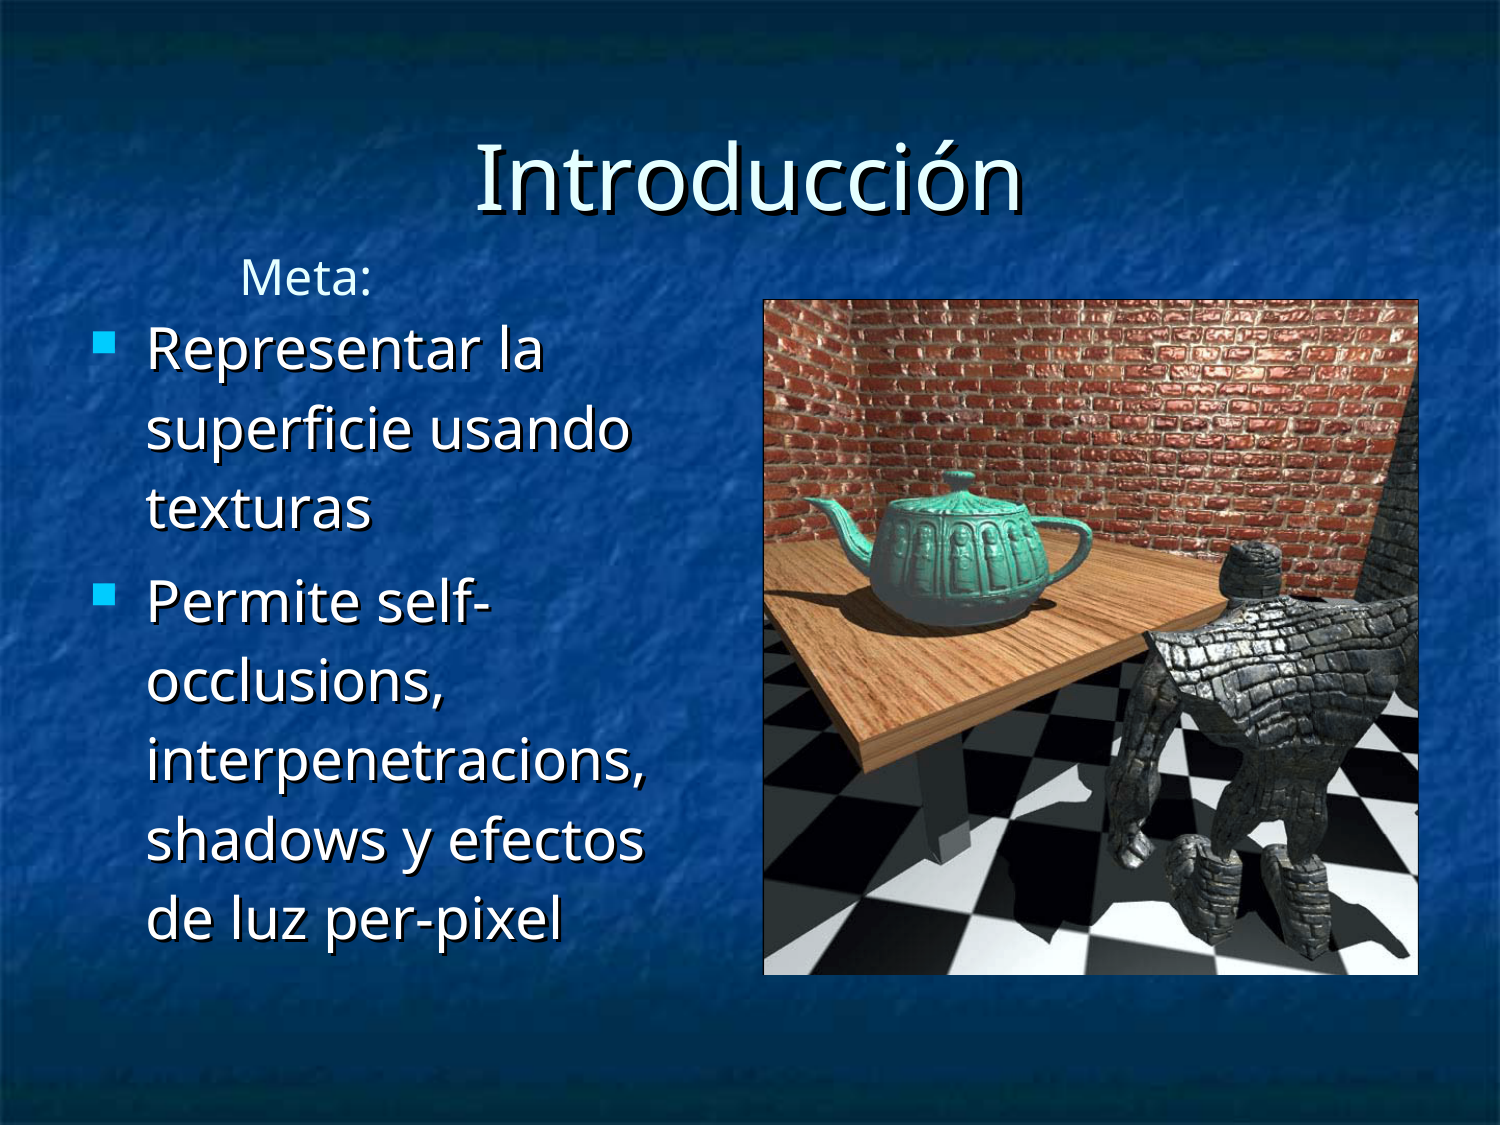

# Introducción
Meta:
Representar la superficie usando texturas
Permite self-occlusions, interpenetracions, shadows y efectos de luz per-pixel